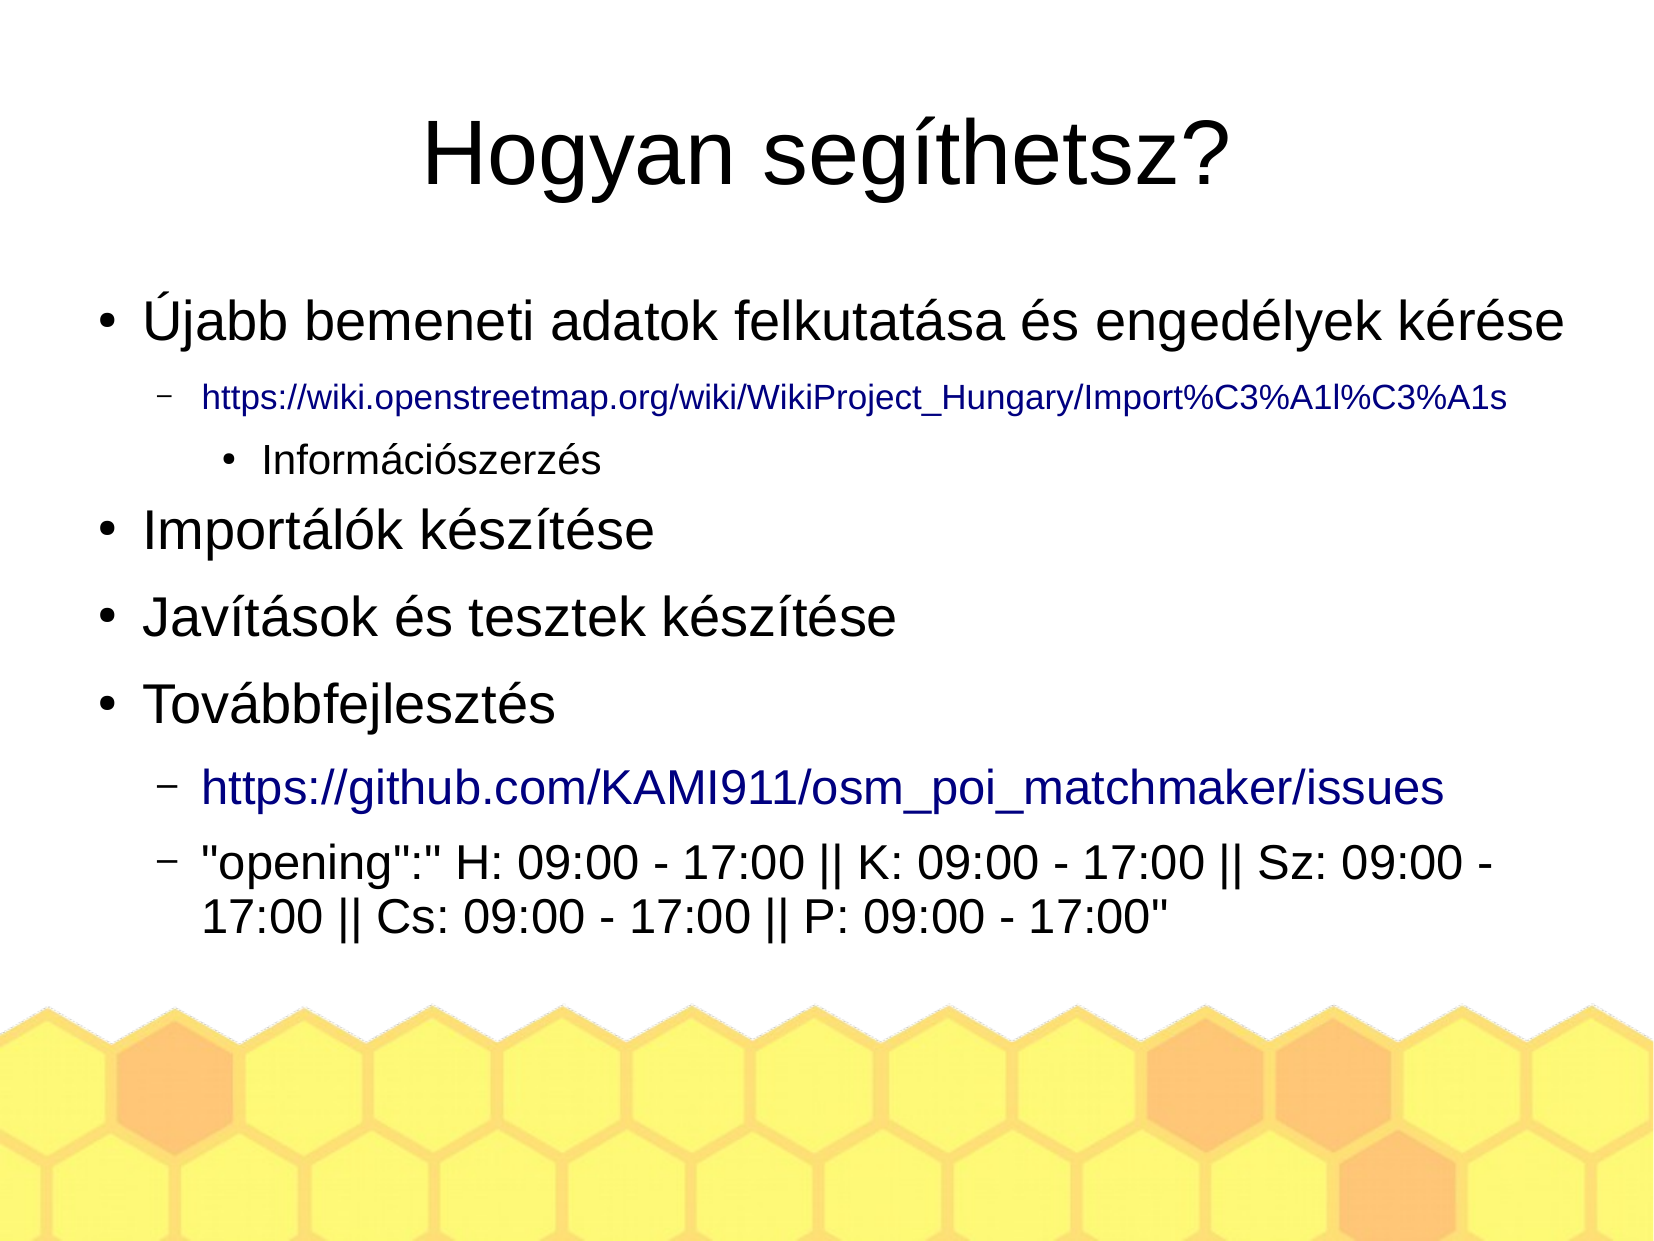

# Hogyan segíthetsz?
Újabb bemeneti adatok felkutatása és engedélyek kérése
https://wiki.openstreetmap.org/wiki/WikiProject_Hungary/Import%C3%A1l%C3%A1s
Információszerzés
Importálók készítése
Javítások és tesztek készítése
Továbbfejlesztés
https://github.com/KAMI911/osm_poi_matchmaker/issues
"opening":" H: 09:00 - 17:00 || K: 09:00 - 17:00 || Sz: 09:00 - 17:00 || Cs: 09:00 - 17:00 || P: 09:00 - 17:00"